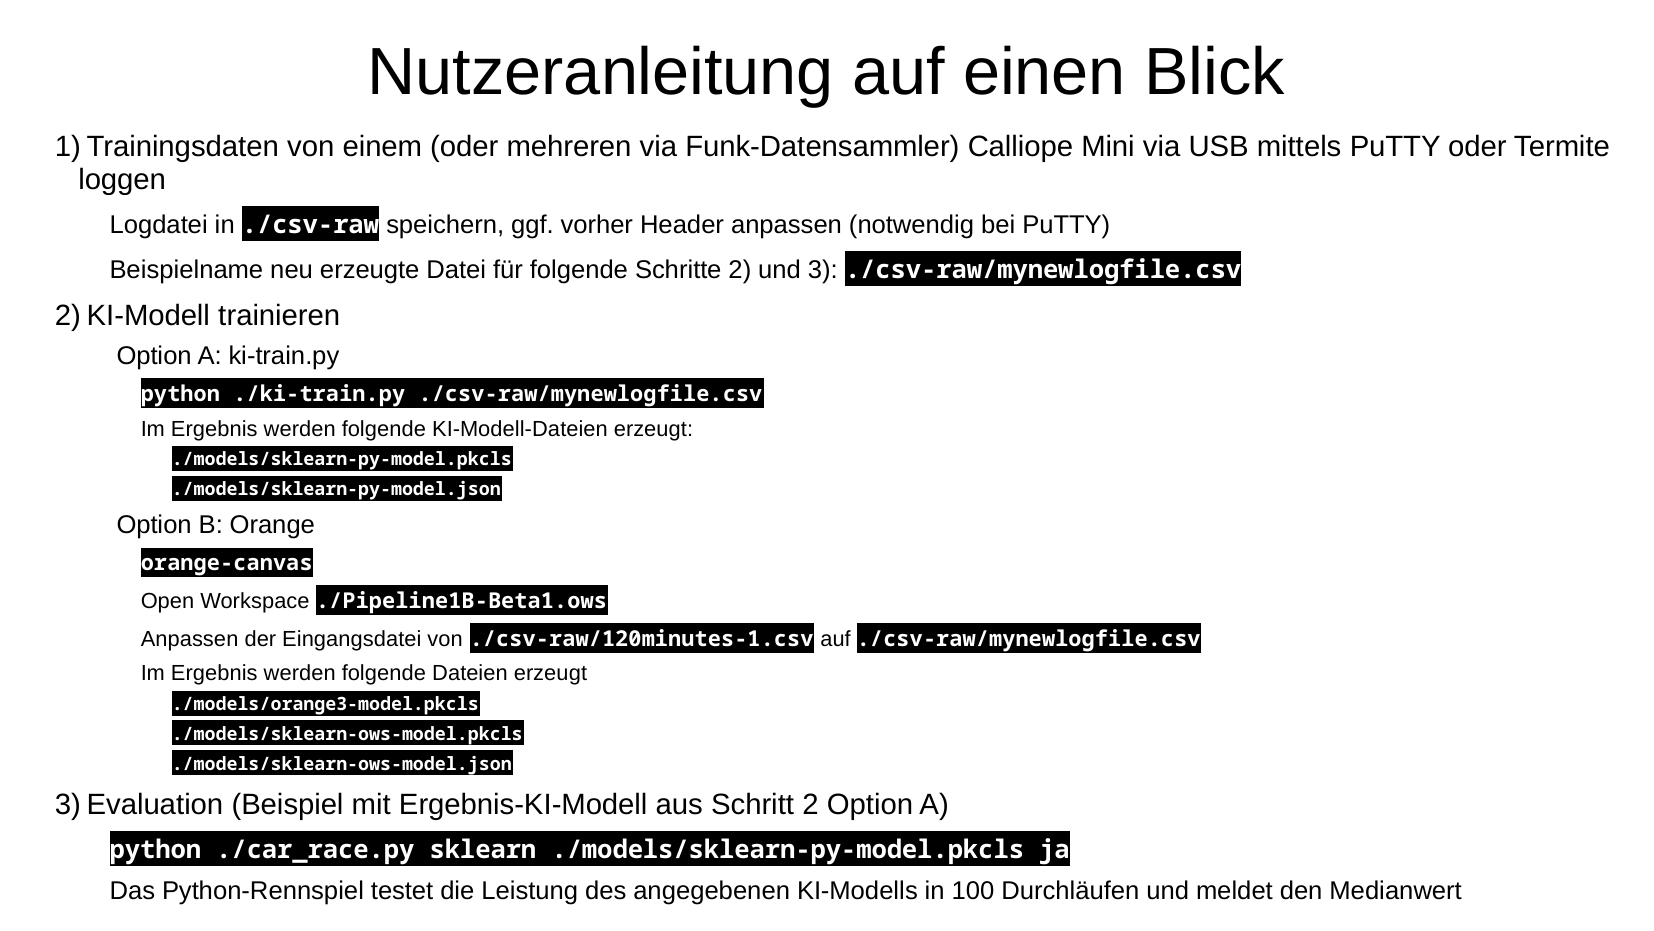

# Nutzeranleitung auf einen Blick
 Trainingsdaten von einem (oder mehreren via Funk-Datensammler) Calliope Mini via USB mittels PuTTY oder Termite loggen
Logdatei in ./csv-raw speichern, ggf. vorher Header anpassen (notwendig bei PuTTY)
Beispielname neu erzeugte Datei für folgende Schritte 2) und 3): ./csv-raw/mynewlogfile.csv
 KI-Modell trainieren
 Option A: ki-train.py
python ./ki-train.py ./csv-raw/mynewlogfile.csv
Im Ergebnis werden folgende KI-Modell-Dateien erzeugt:
./models/sklearn-py-model.pkcls
./models/sklearn-py-model.json
 Option B: Orange
orange-canvas
Open Workspace ./Pipeline1B-Beta1.ows
Anpassen der Eingangsdatei von ./csv-raw/120minutes-1.csv auf ./csv-raw/mynewlogfile.csv
Im Ergebnis werden folgende Dateien erzeugt
./models/orange3-model.pkcls
./models/sklearn-ows-model.pkcls
./models/sklearn-ows-model.json
 Evaluation (Beispiel mit Ergebnis-KI-Modell aus Schritt 2 Option A)
python ./car_race.py sklearn ./models/sklearn-py-model.pkcls ja
Das Python-Rennspiel testet die Leistung des angegebenen KI-Modells in 100 Durchläufen und meldet den Medianwert